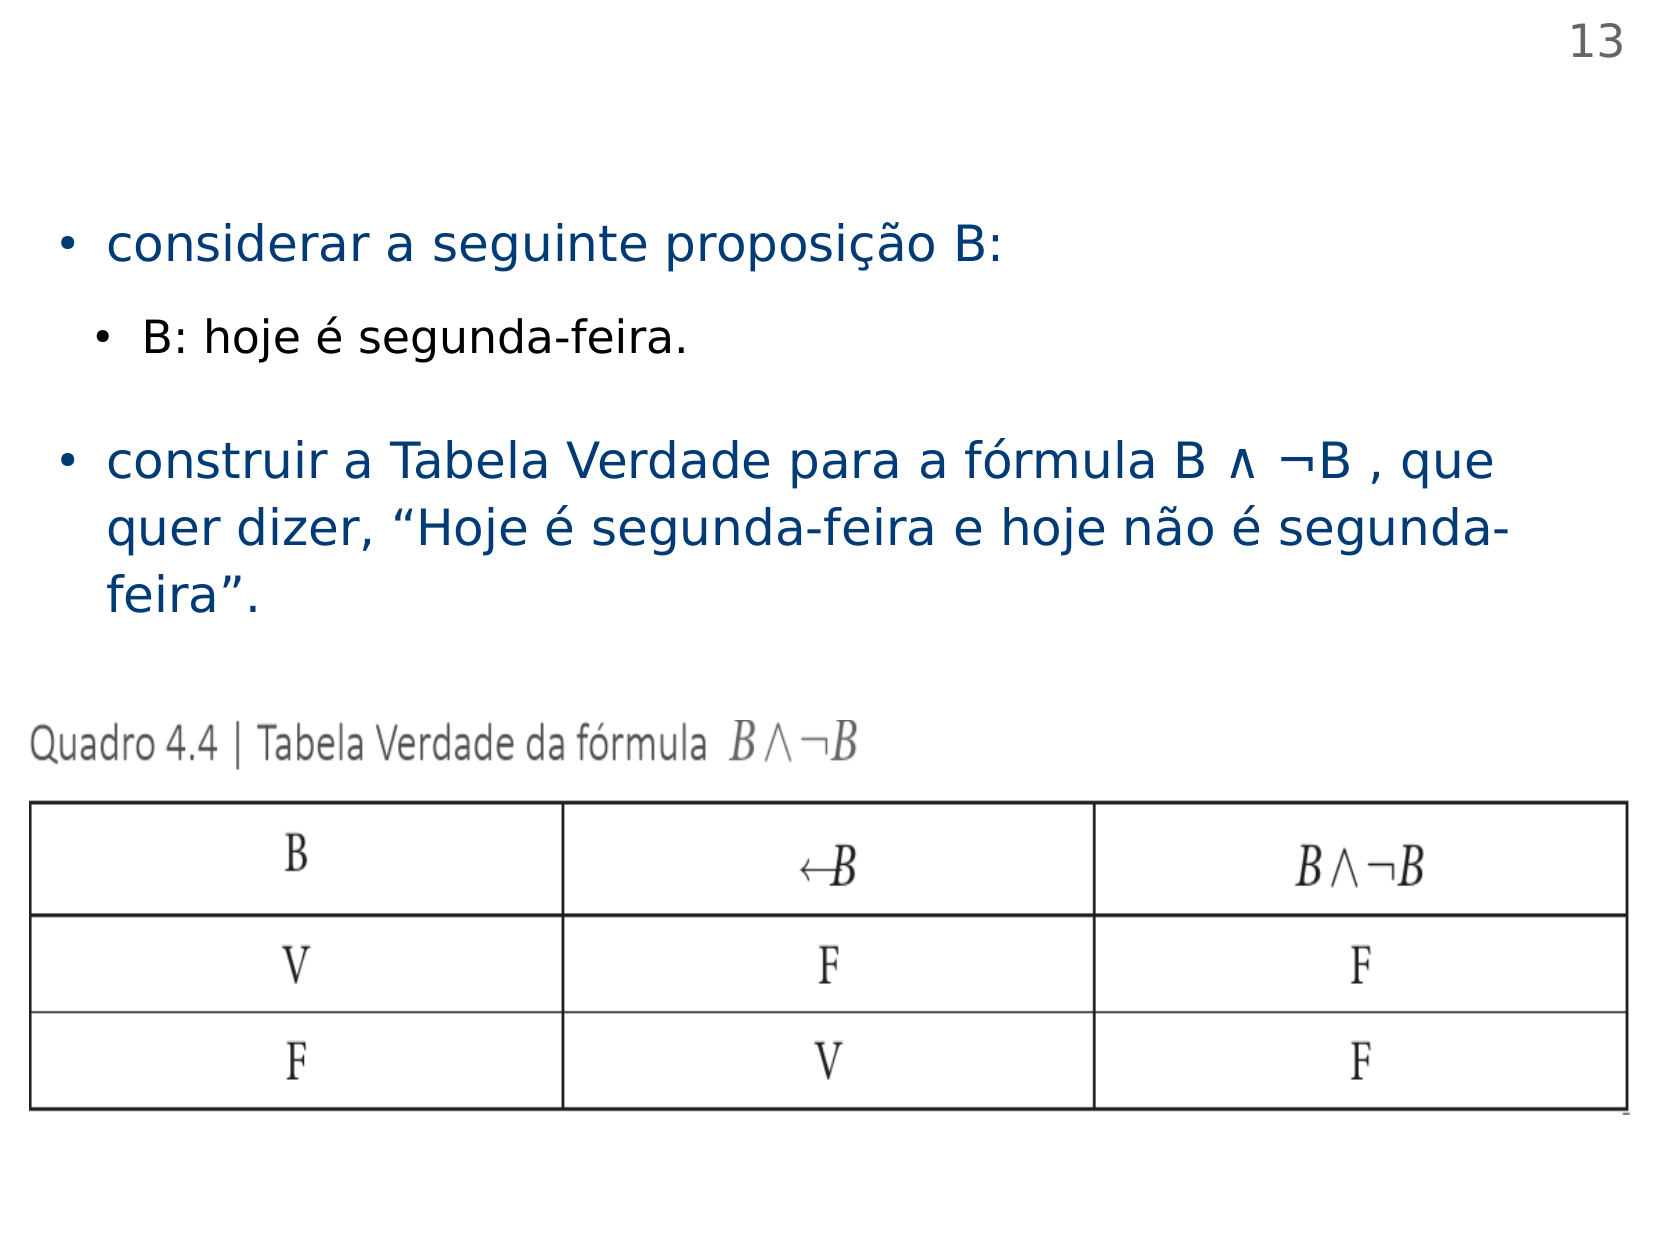

13
#
considerar a seguinte proposição B:
B: hoje é segunda-feira.
construir a Tabela Verdade para a fórmula B ∧ ¬B , que quer dizer, “Hoje é segunda-feira e hoje não é segunda-feira”.